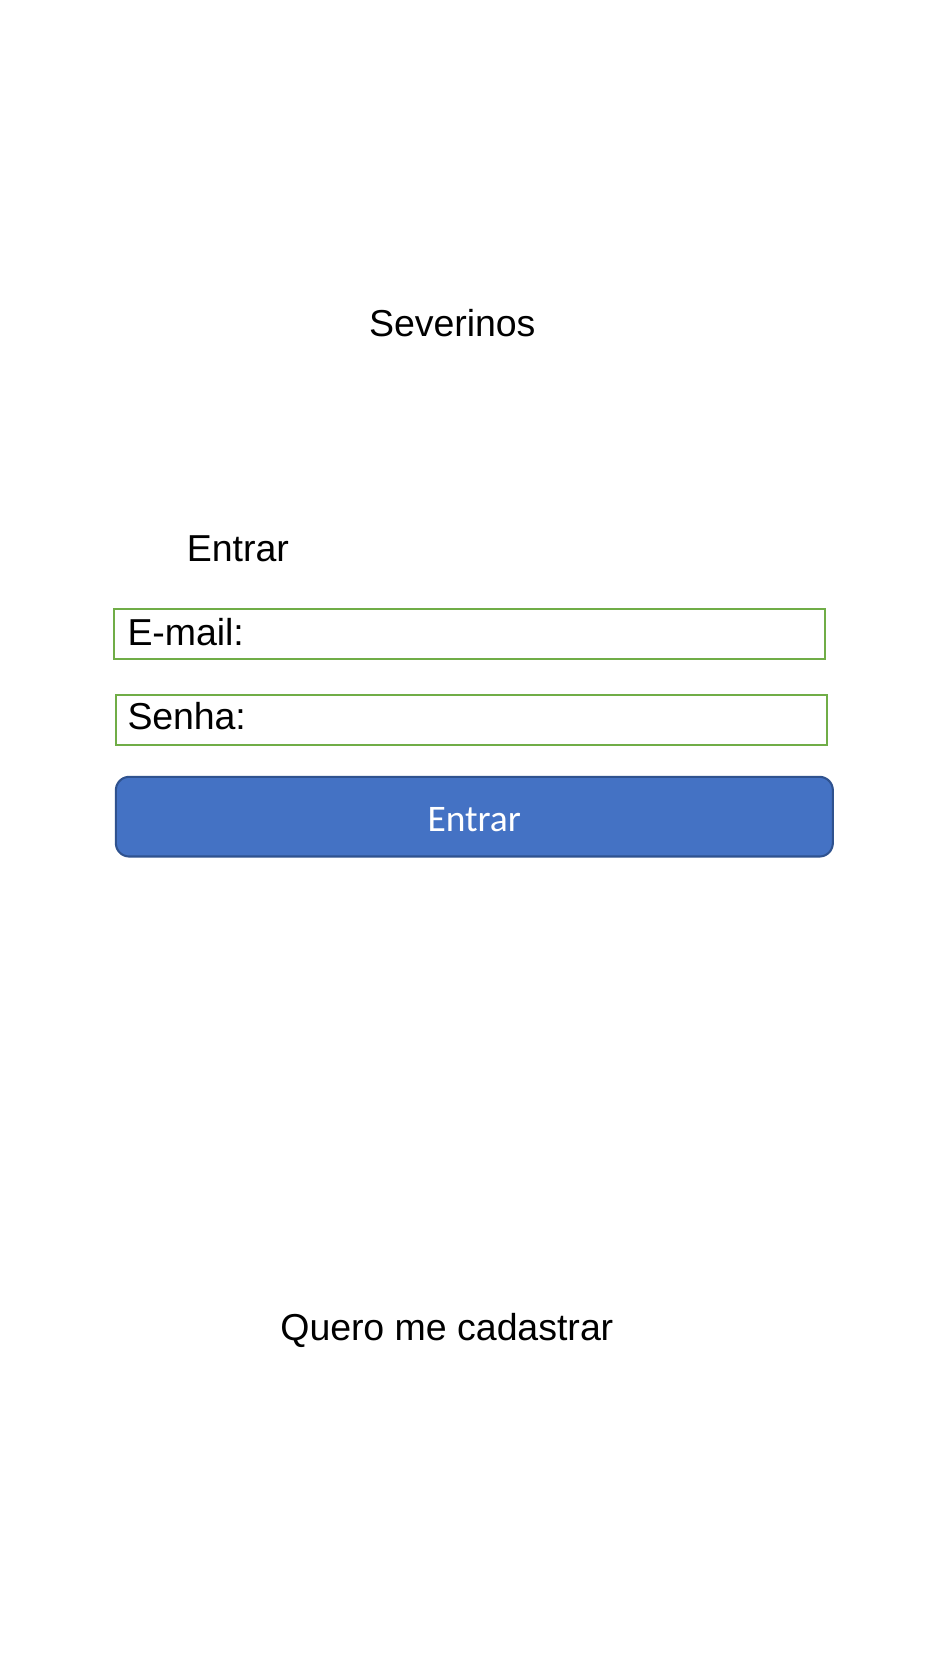

Severinos
Entrar
E-mail:
Senha:
Entrar
Quero me cadastrar